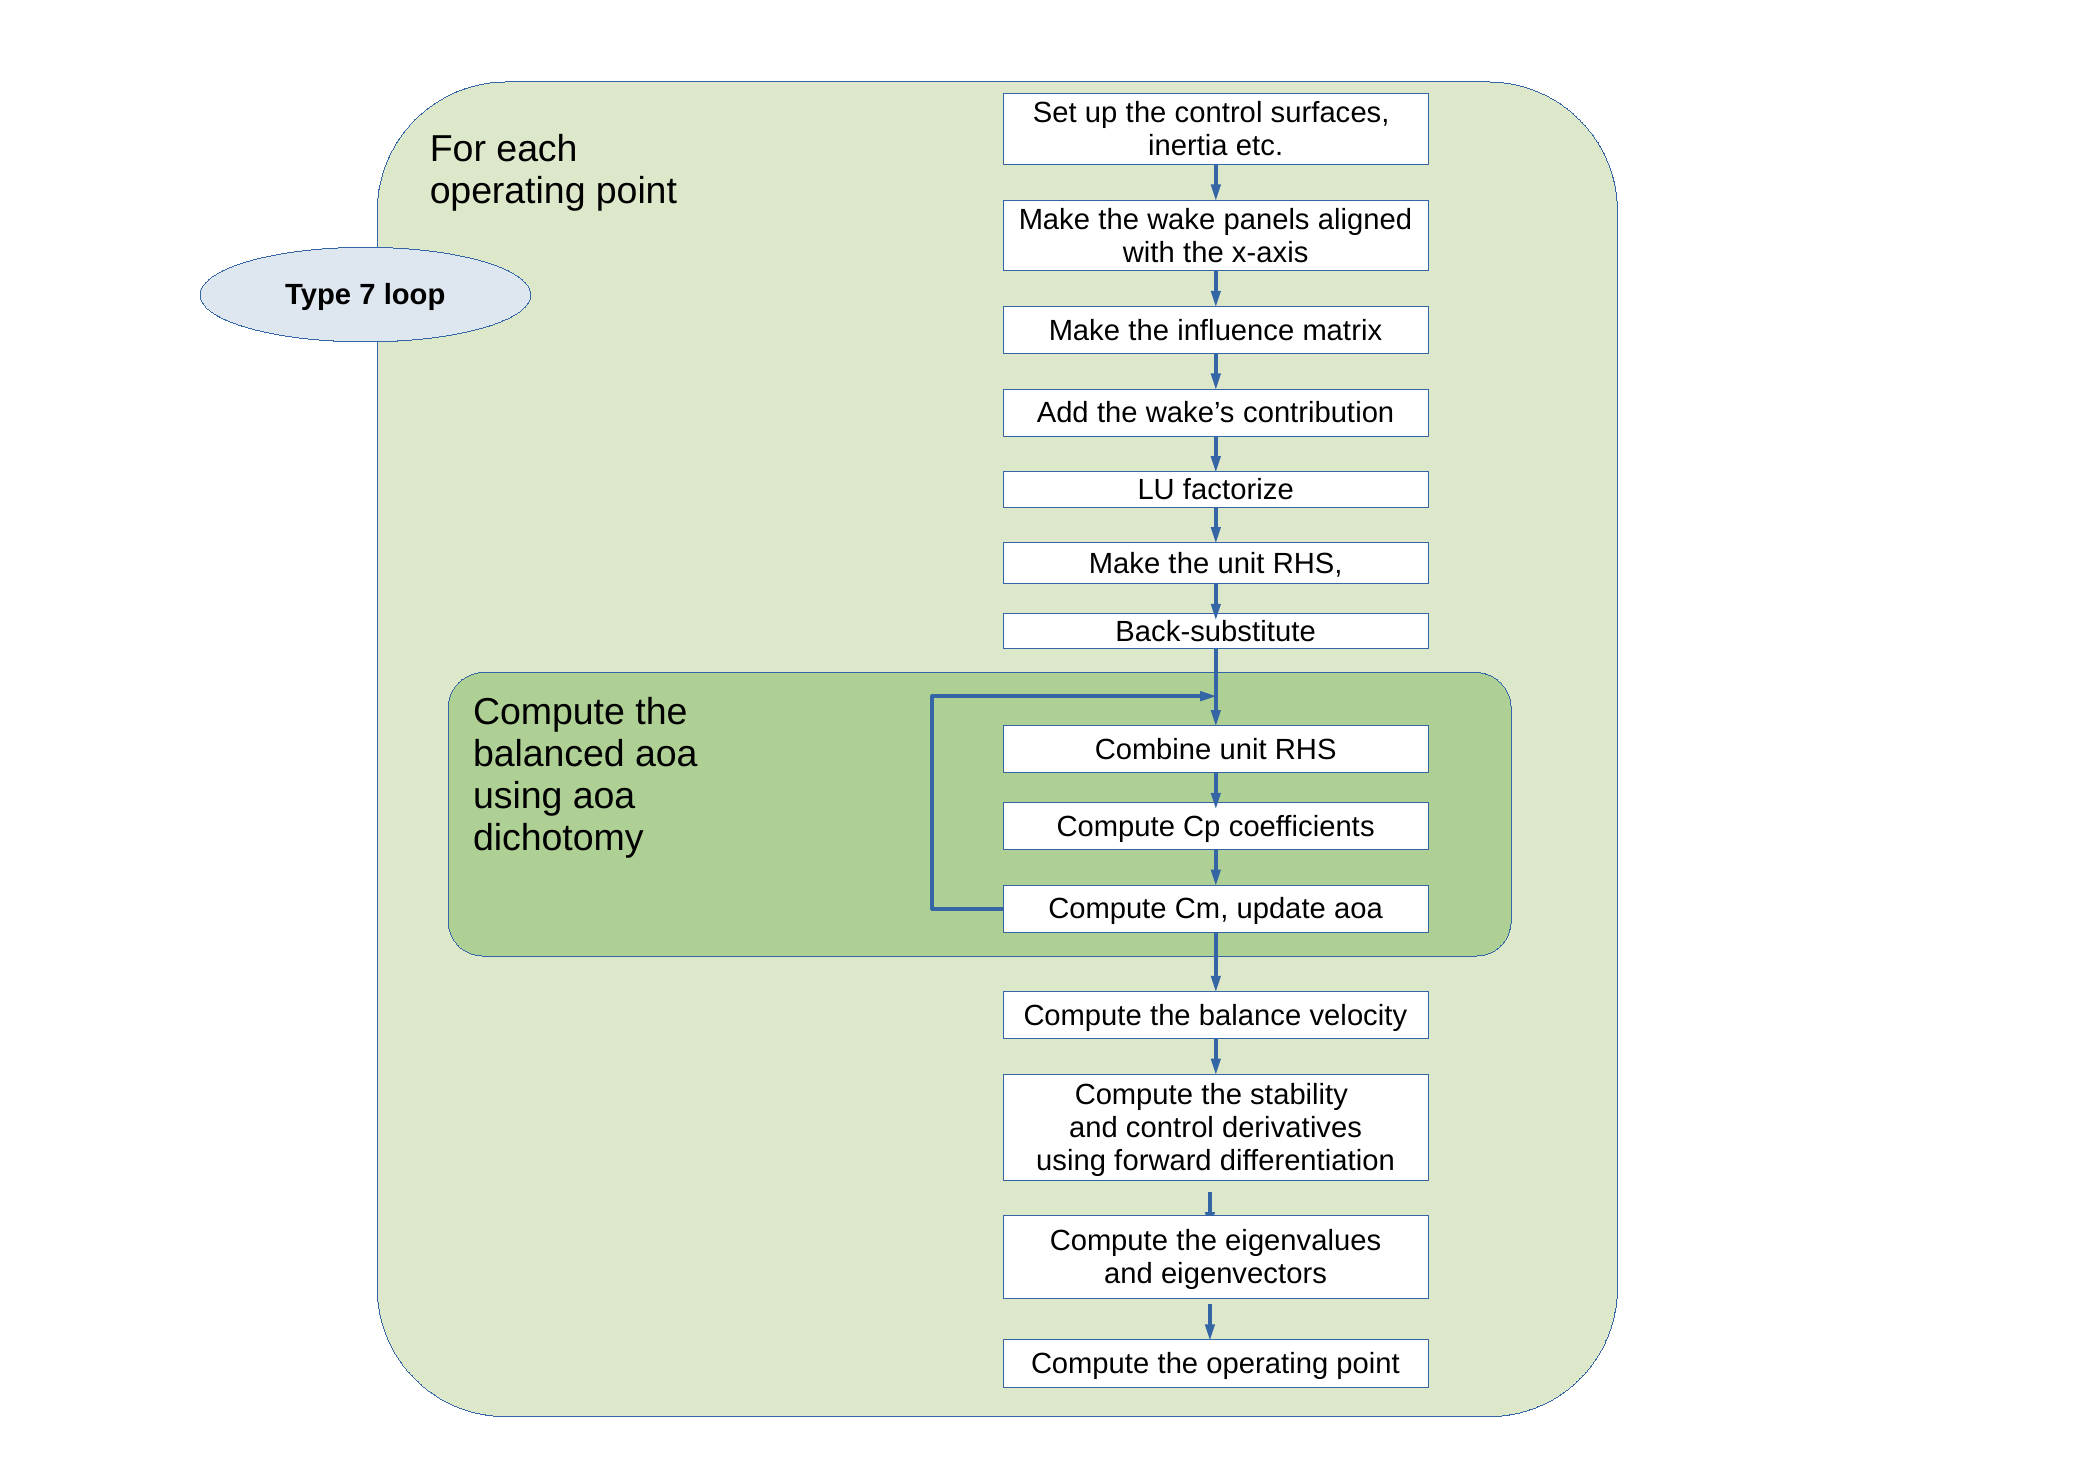

For each
operating point
Set up the control surfaces,
inertia etc.
Make the wake panels aligned
with the x-axis
Type 7 loop
Make the influence matrix
Add the wake’s contribution
LU factorize
Make the unit RHS,
Back-substitute
Compute the
balanced aoa
using aoa
dichotomy
Combine unit RHS
Compute Cp coefficients
Compute Cm, update aoa
Compute the balance velocity
Compute the stability
and control derivatives
using forward differentiation
Compute the eigenvalues
and eigenvectors
Compute the operating point